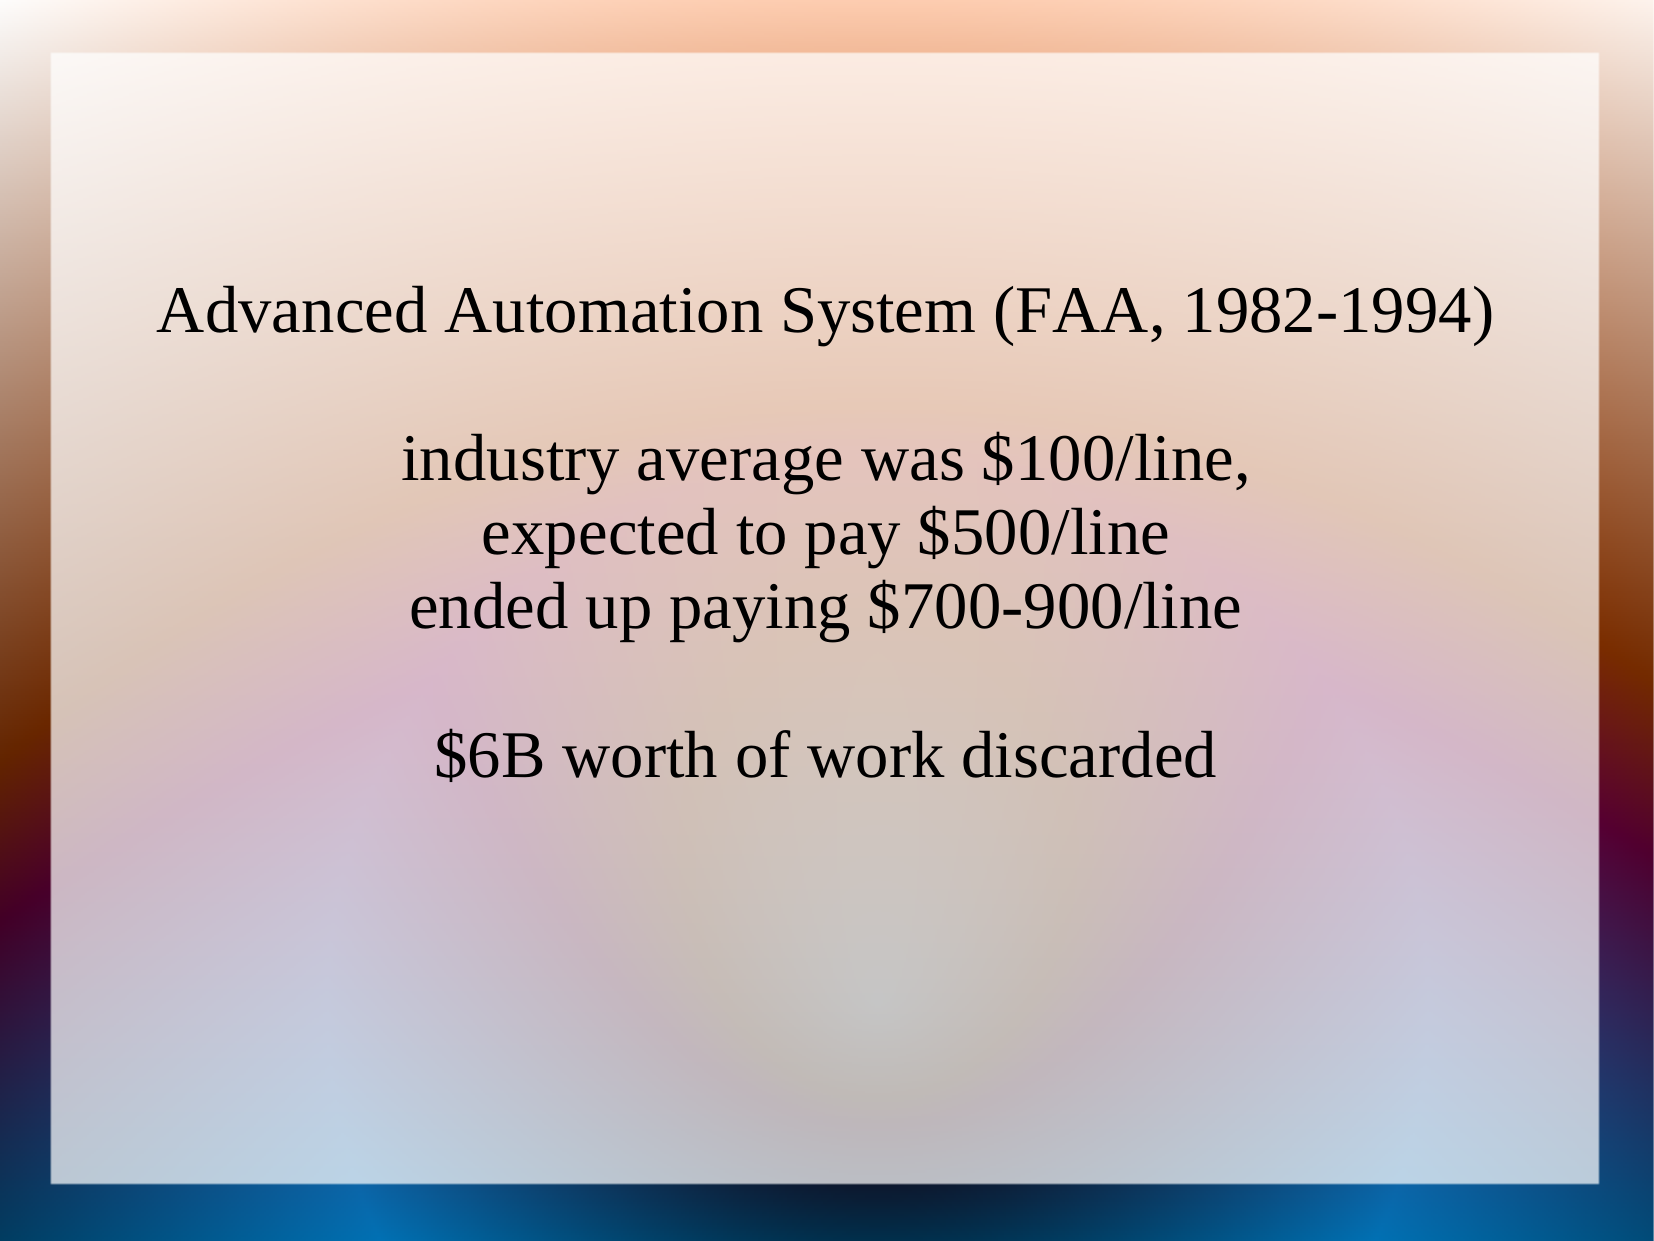

# Advanced Automation System (FAA, 1982-1994)
 industry average was $100/line,
expected to pay $500/line
ended up paying $700-900/line
$6B worth of work discarded